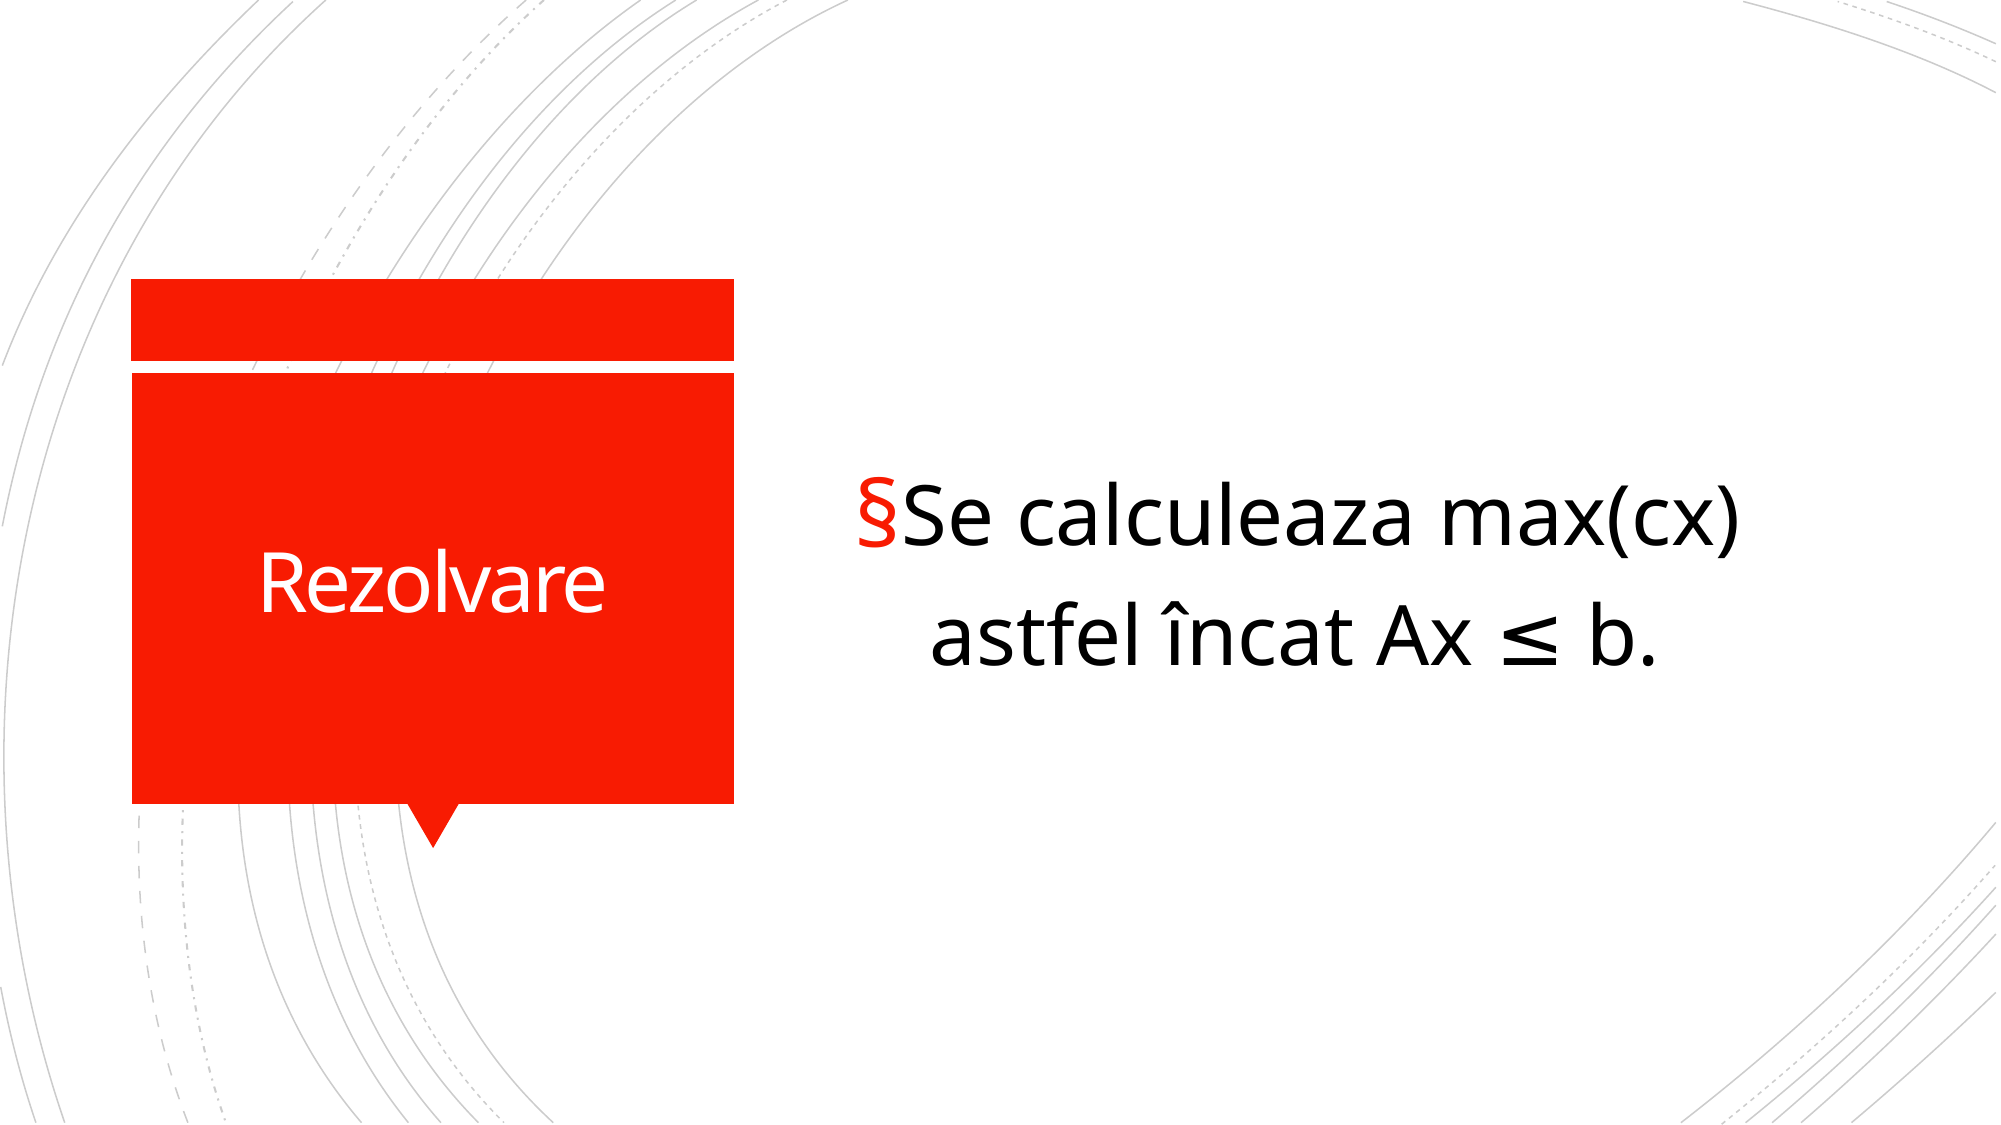

Se calculeaza max(cx) astfel încat Ax ≤ b.
# Rezolvare